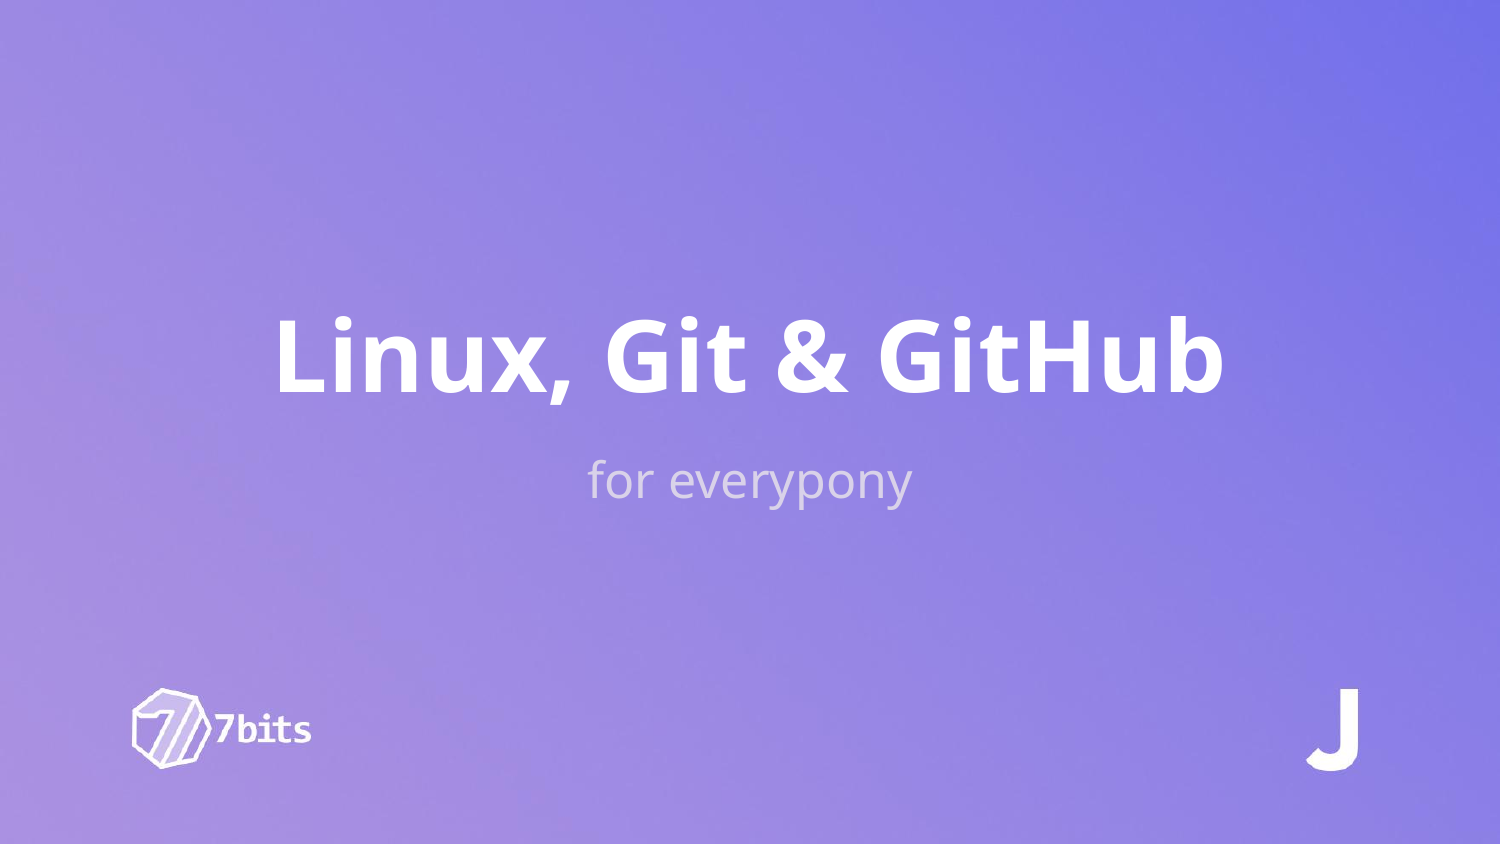

# Linux, Git & GitHub
for everypony